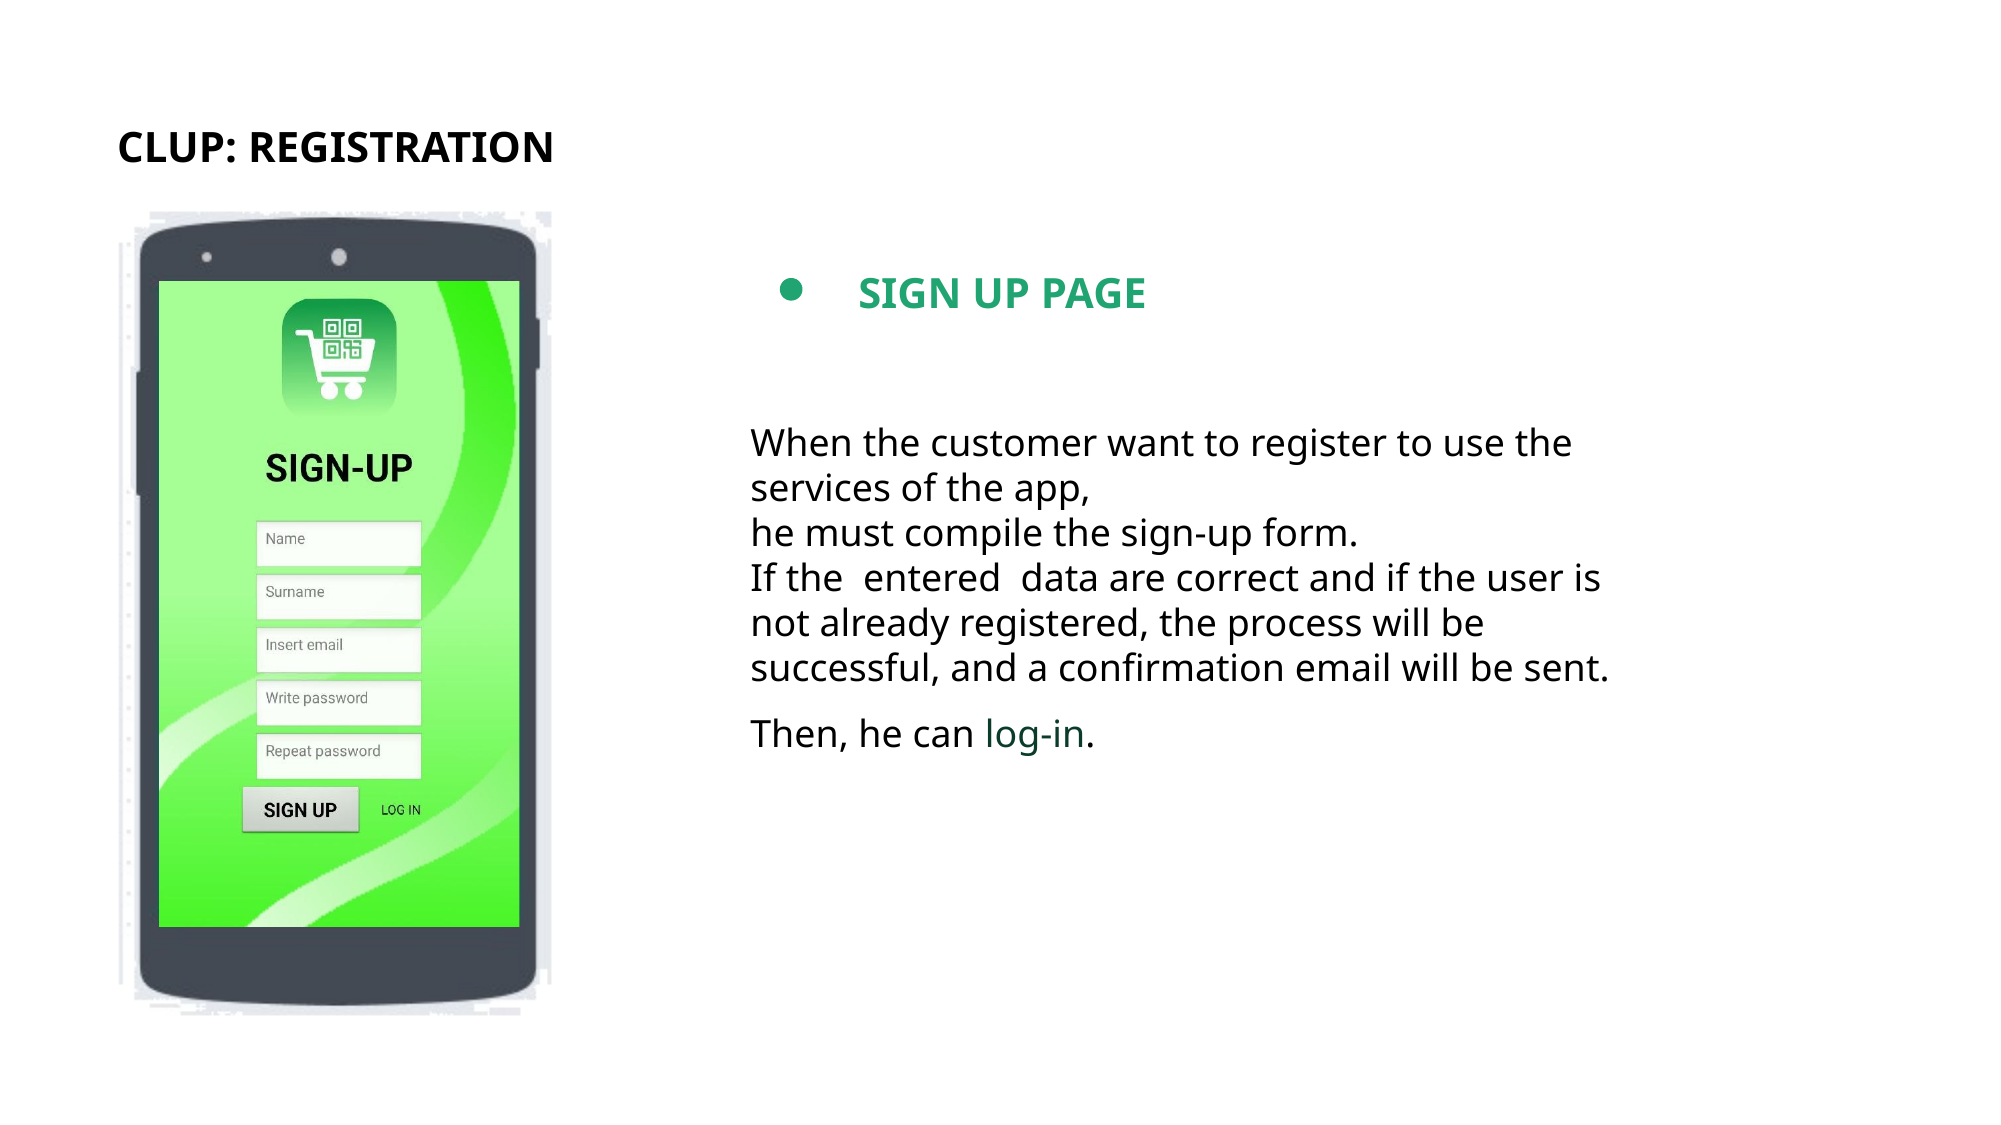

# CLUP: REGISTRATION
SIGN UP PAGE
When the customer want to register to use the services of the app,
he must compile the sign-up form.
If the entered data are correct and if the user is not already registered, the process will be successful, and a confirmation email will be sent.
Then, he can log-in.